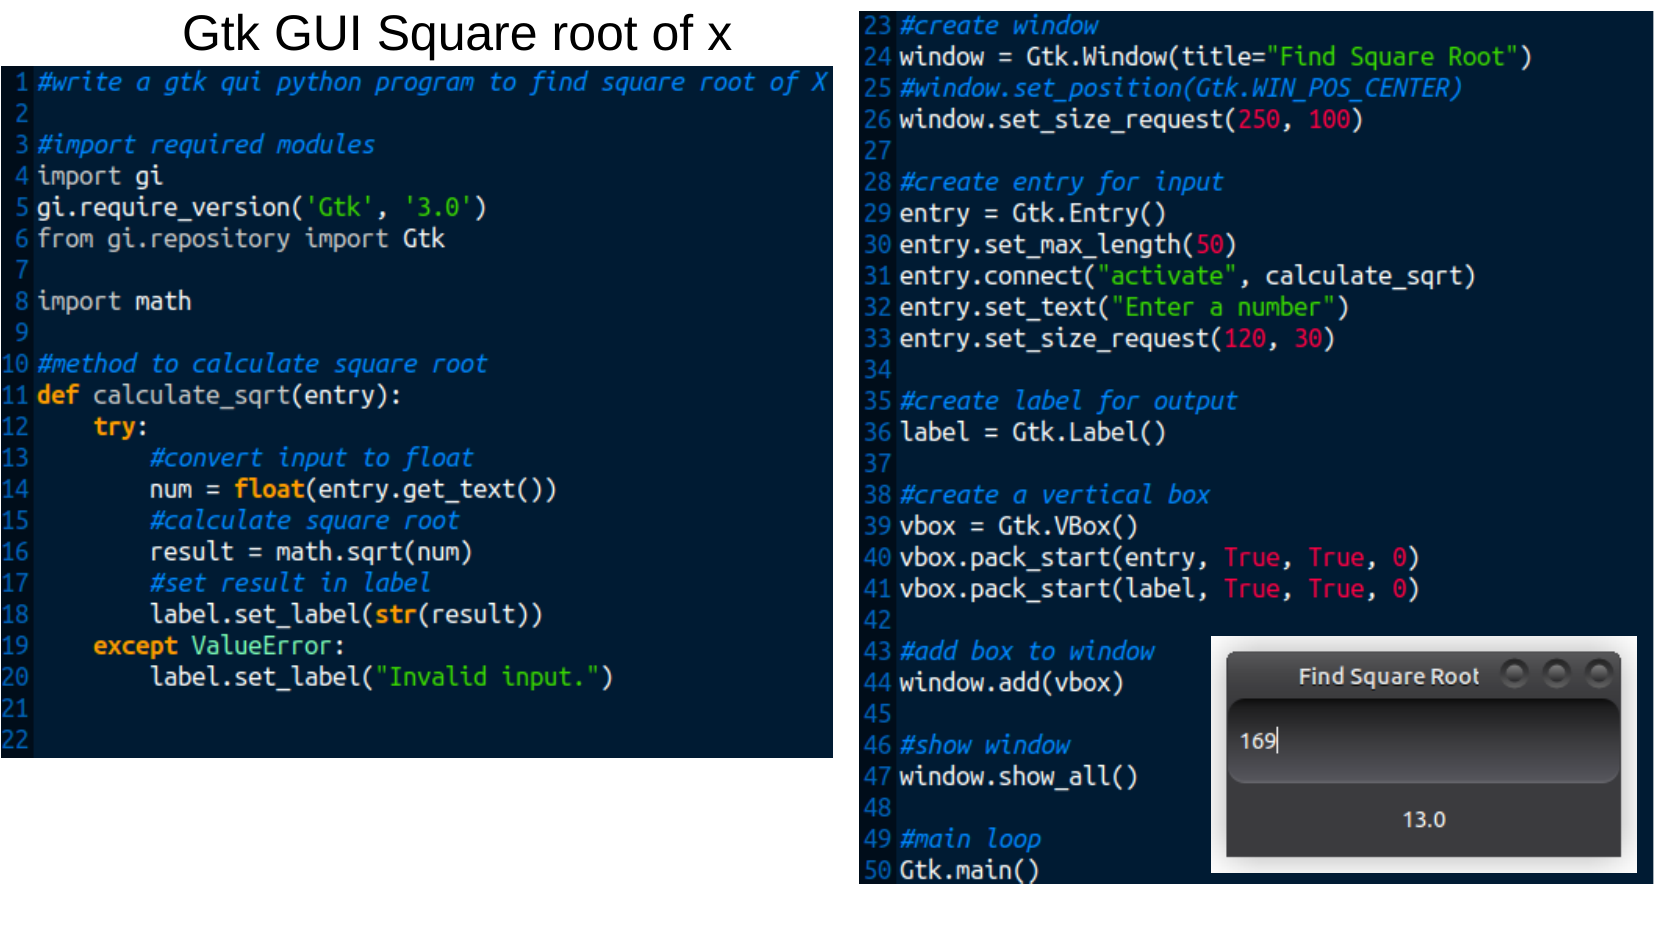

# Gtk GUI Square root of x